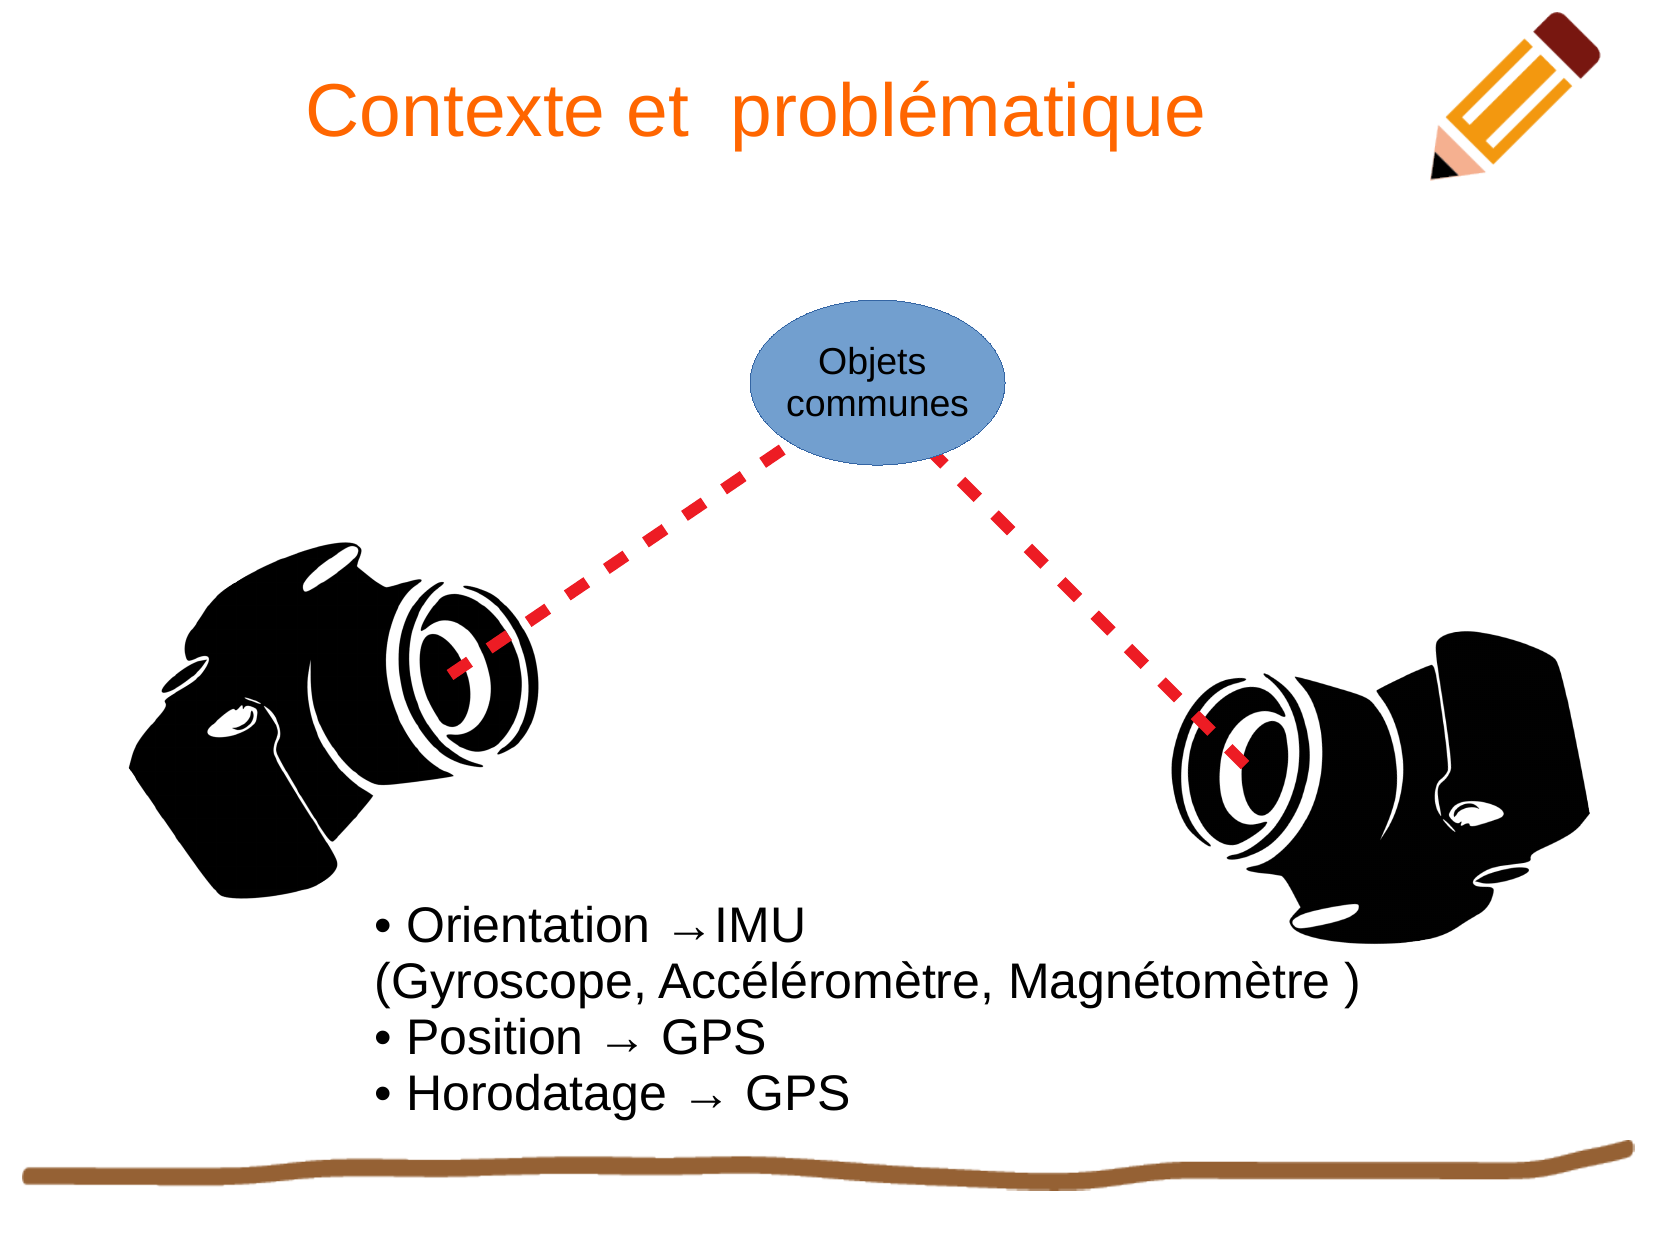

# Contexte et problématique
Objets
communes
• Orientation →IMU
(Gyroscope, Accéléromètre, Magnétomètre )
• Position → GPS
• Horodatage → GPS